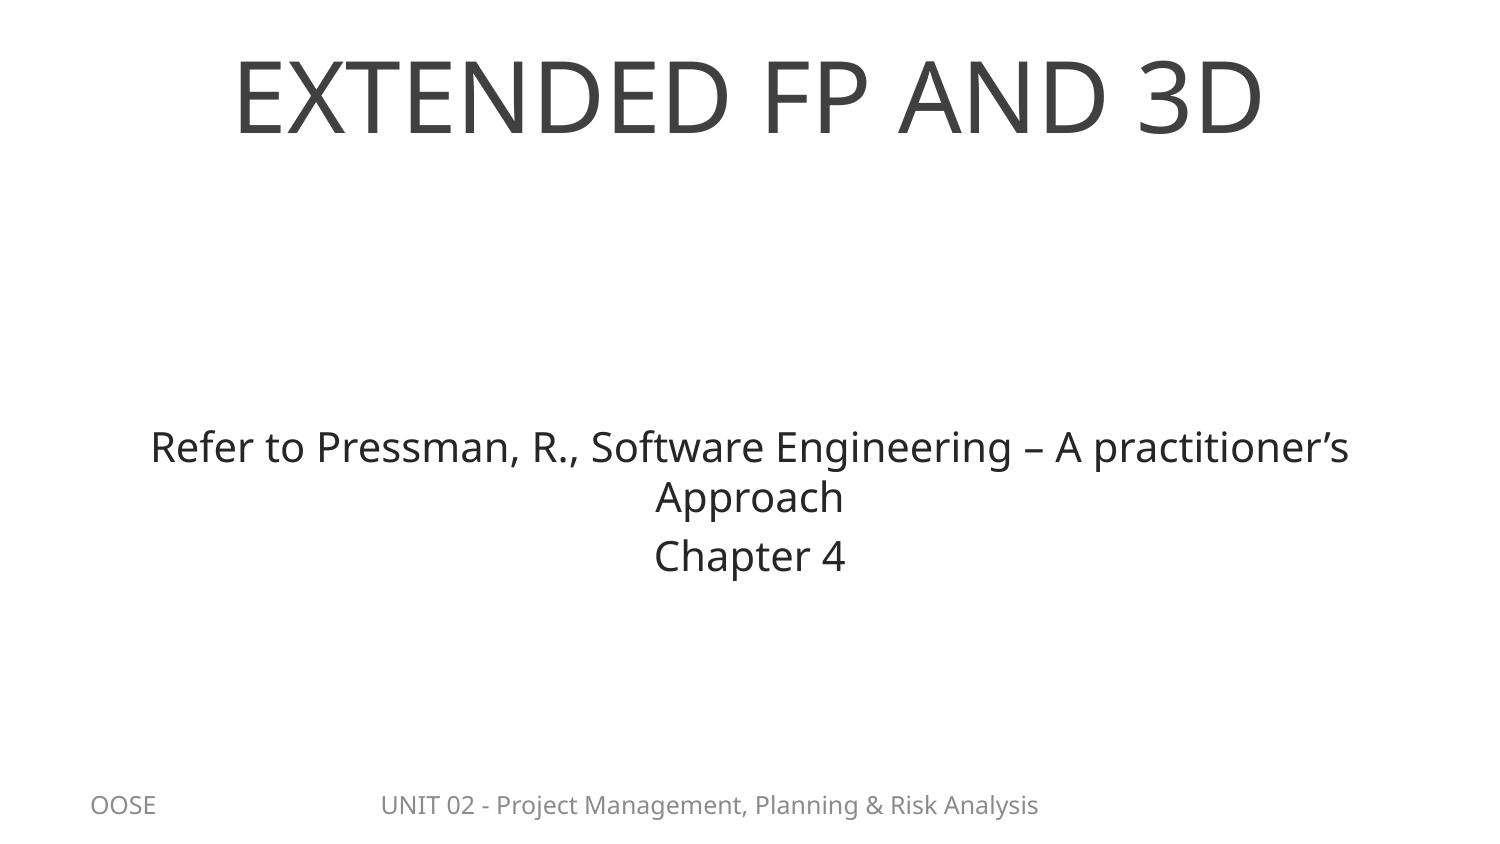

# Extended fp and 3d
Refer to Pressman, R., Software Engineering – A practitioner’s Approach
Chapter 4
OOSE
UNIT 02 - Project Management, Planning & Risk Analysis